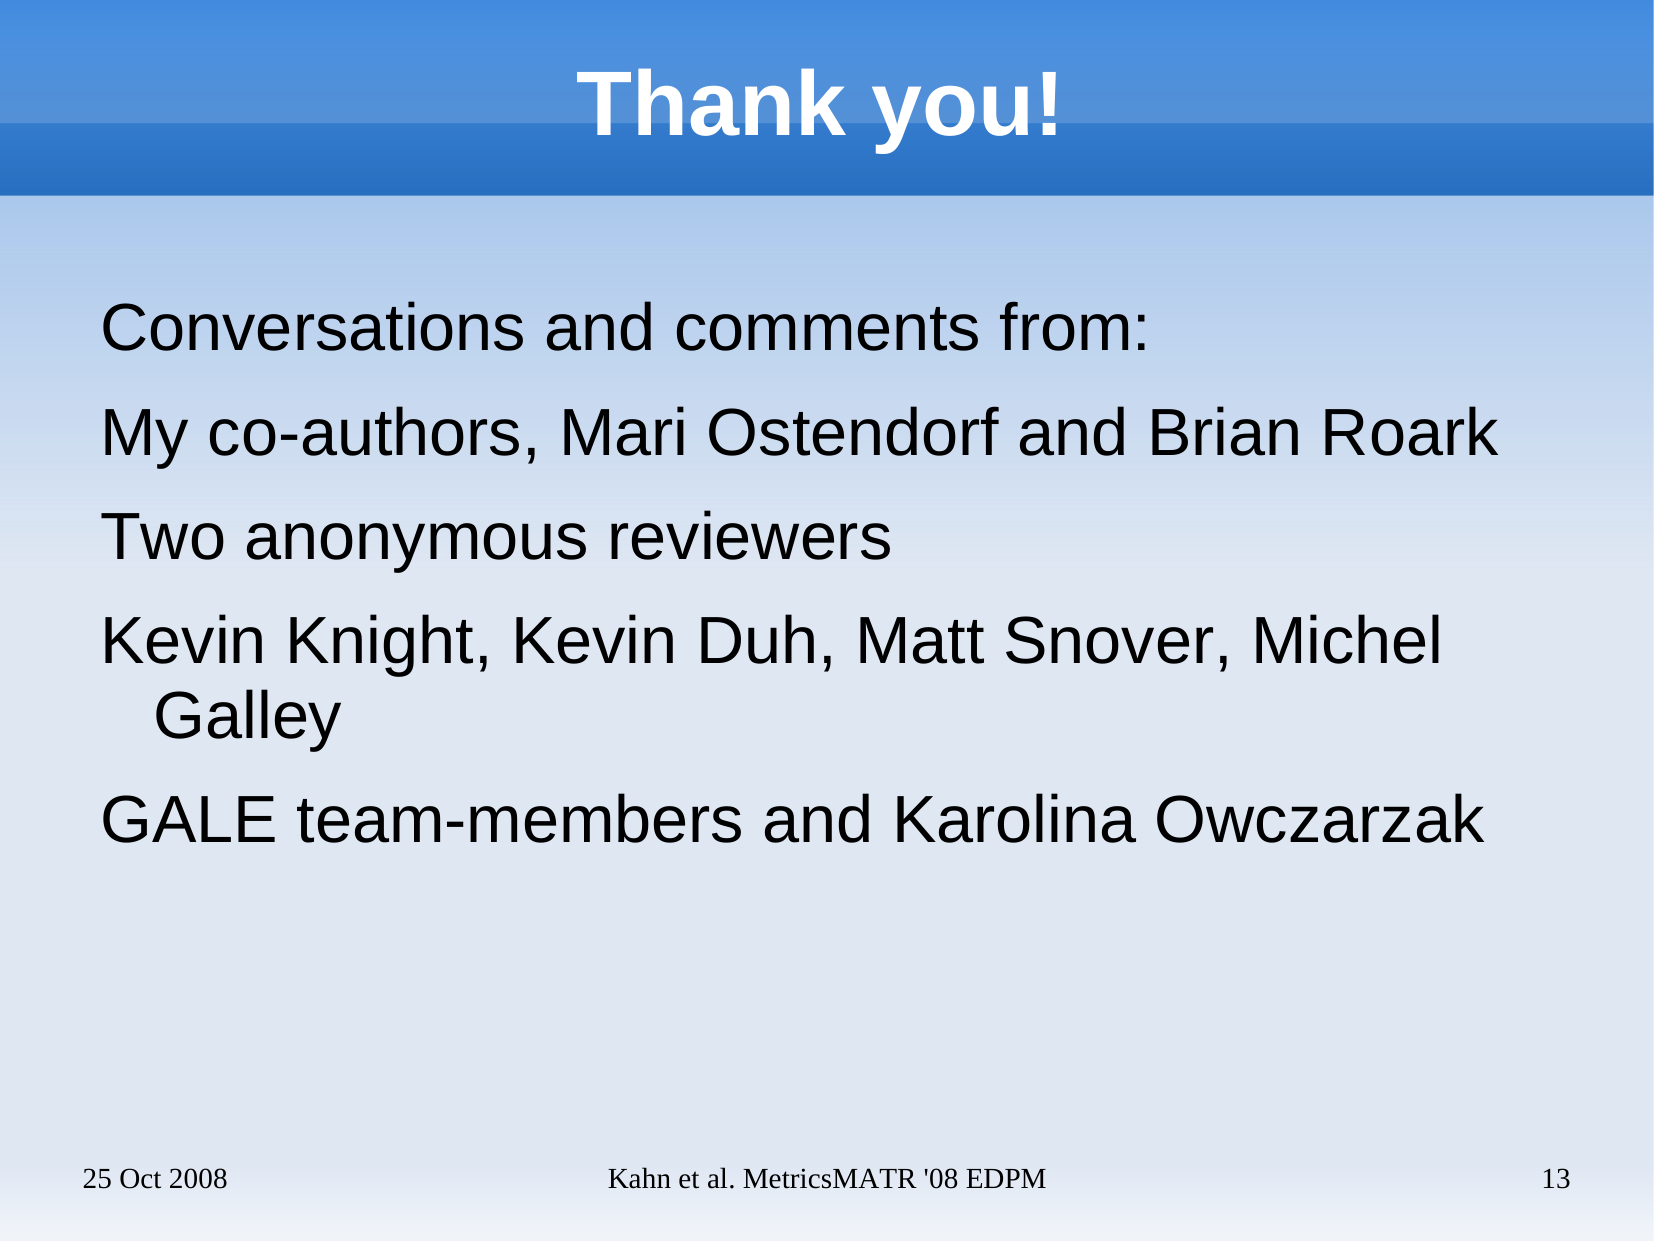

# Thank you!
Conversations and comments from:
My co-authors, Mari Ostendorf and Brian Roark
Two anonymous reviewers
Kevin Knight, Kevin Duh, Matt Snover, Michel Galley
GALE team-members and Karolina Owczarzak
25 Oct 2008
Kahn et al. MetricsMATR '08 EDPM
13